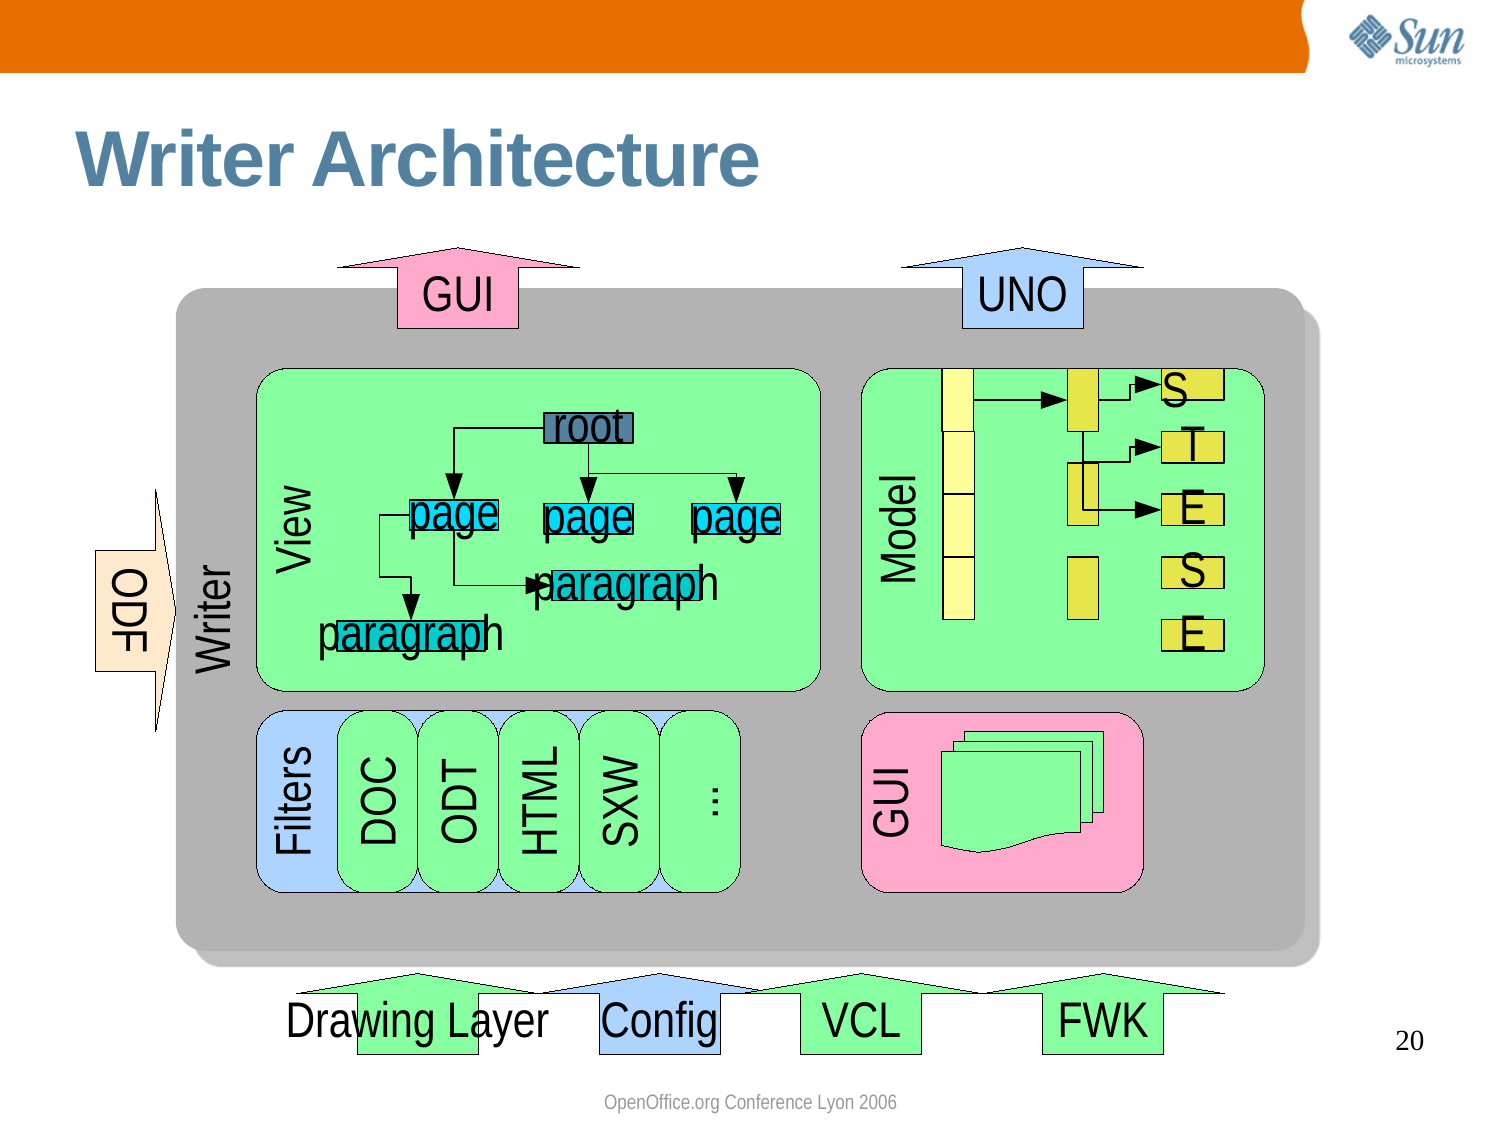

# Writer Architecture
Writer
View
GUI
UNO
Model
S
root
T
E
page
page
page
S
Filters
ODF
paragraph
E
paragraph
GUI
...
DOC
ODT
HTML
SXW
Drawing Layer
Config
VCL
FWK